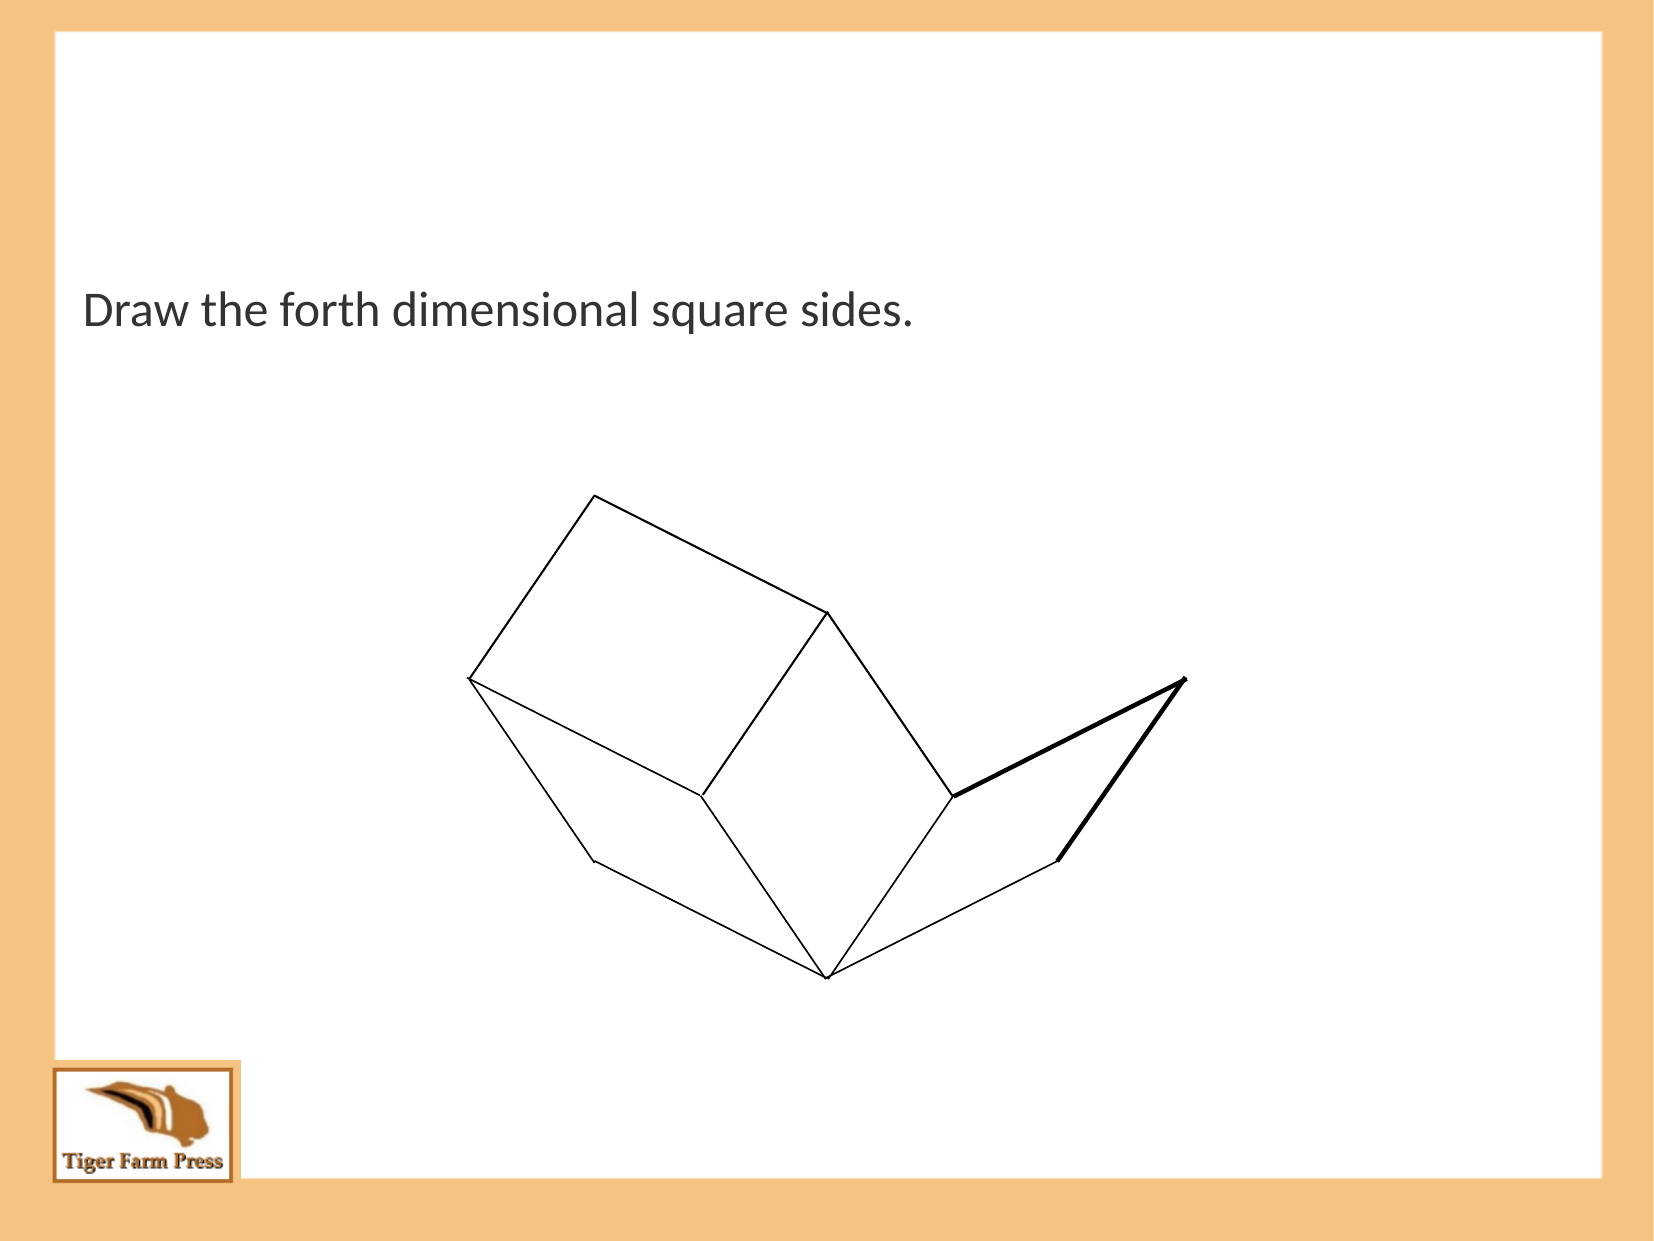

# Draw the forth dimensional square sides.